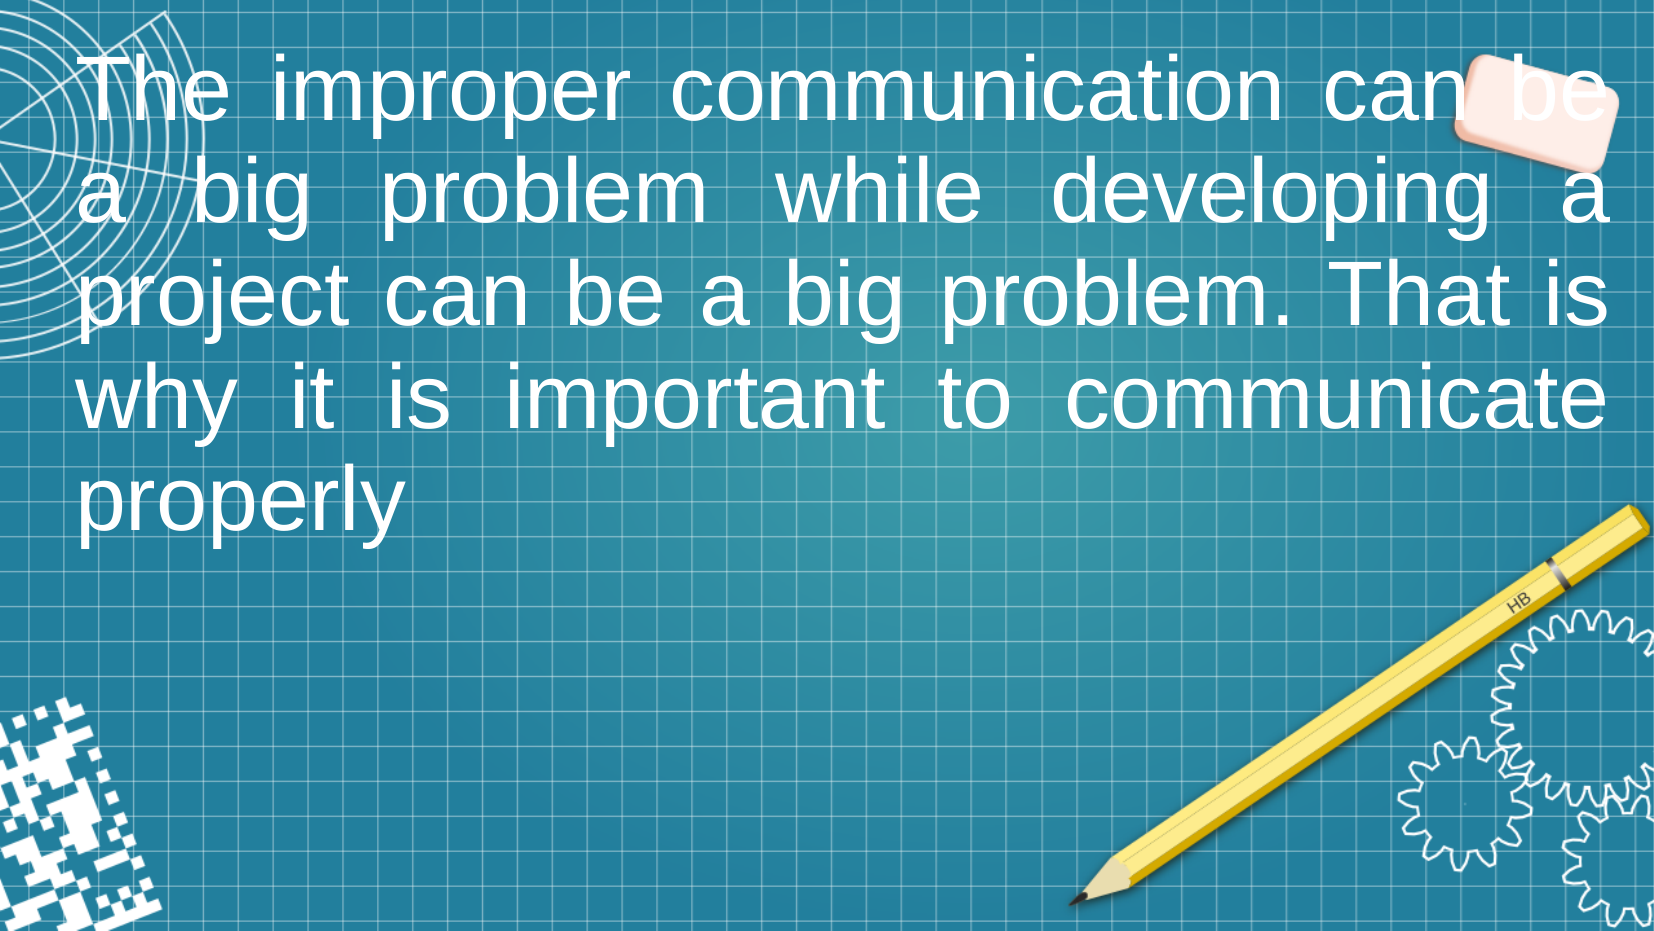

# The improper communication can be a big problem while developing a project can be a big problem. That is why it is important to communicate properly